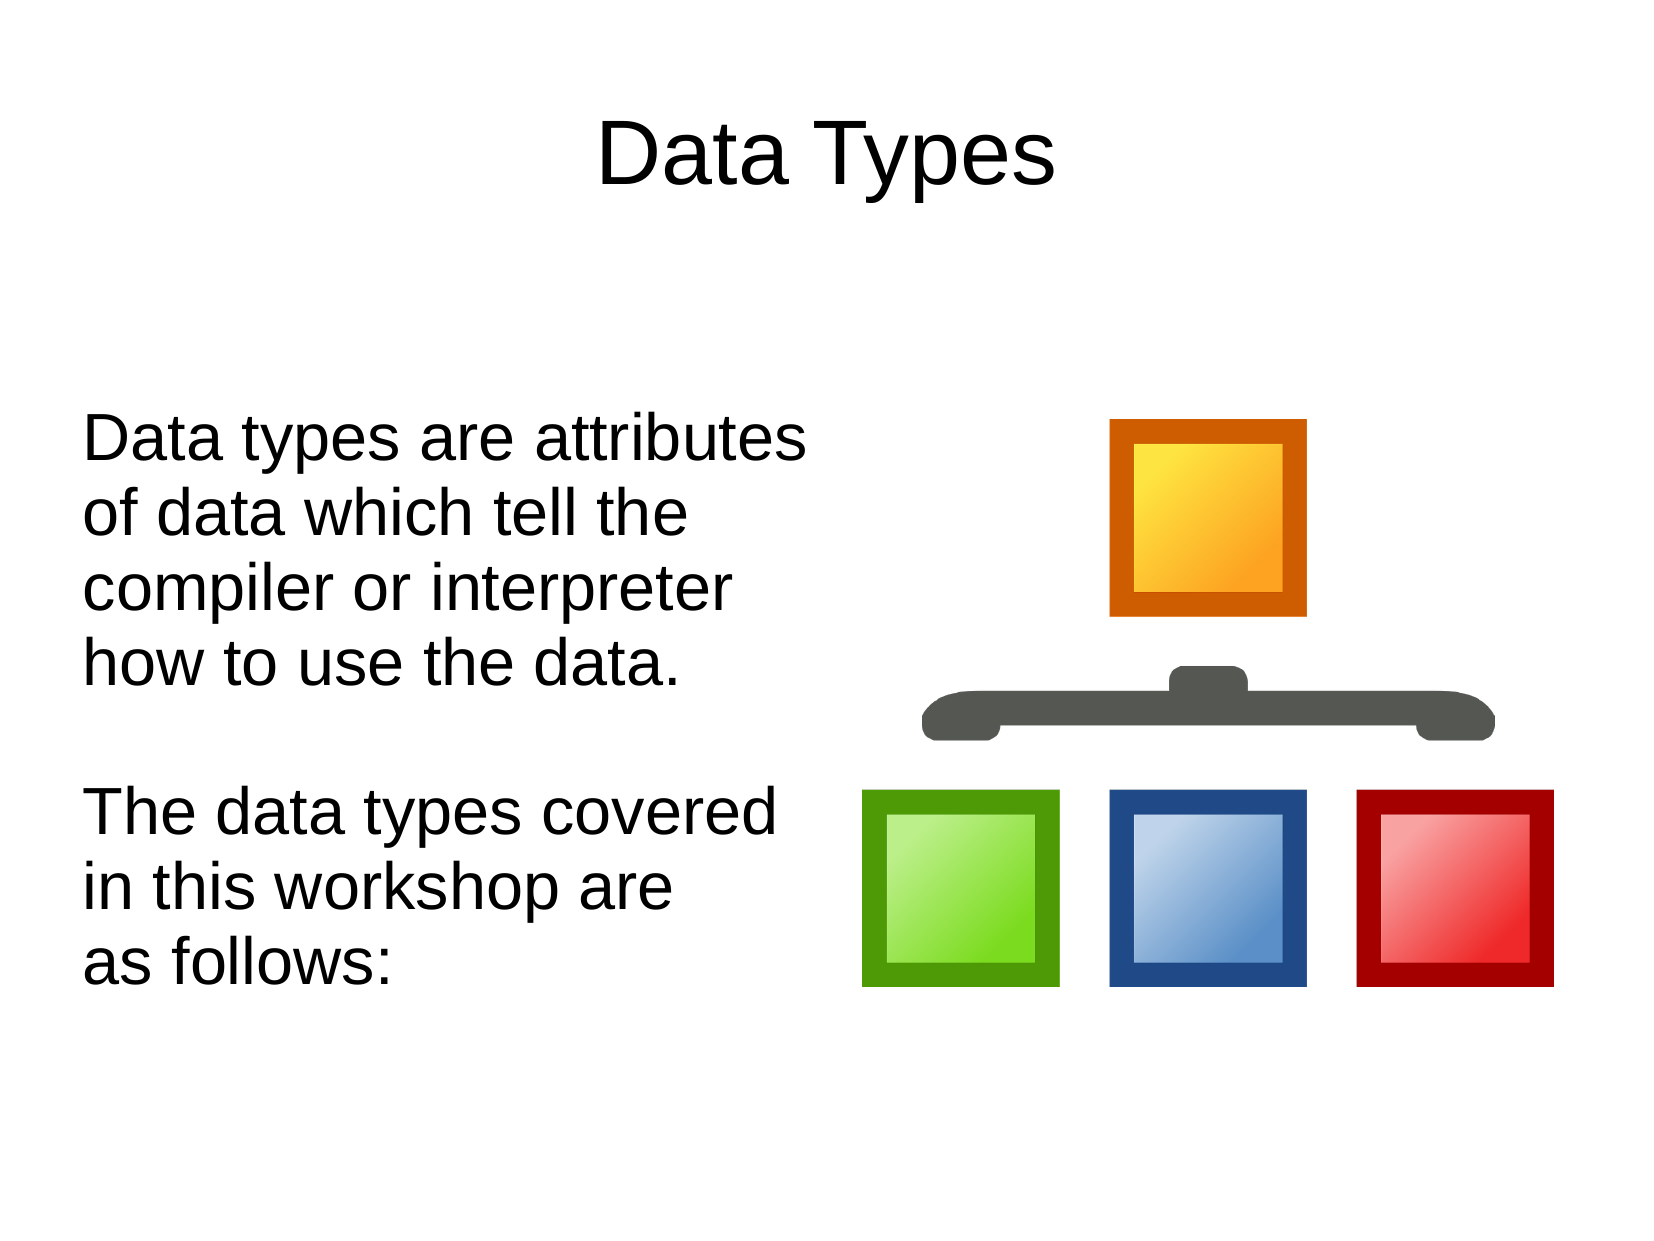

# Data Types
Data types are attributes
of data which tell the
compiler or interpreter
how to use the data.
The data types covered
in this workshop are
as follows: